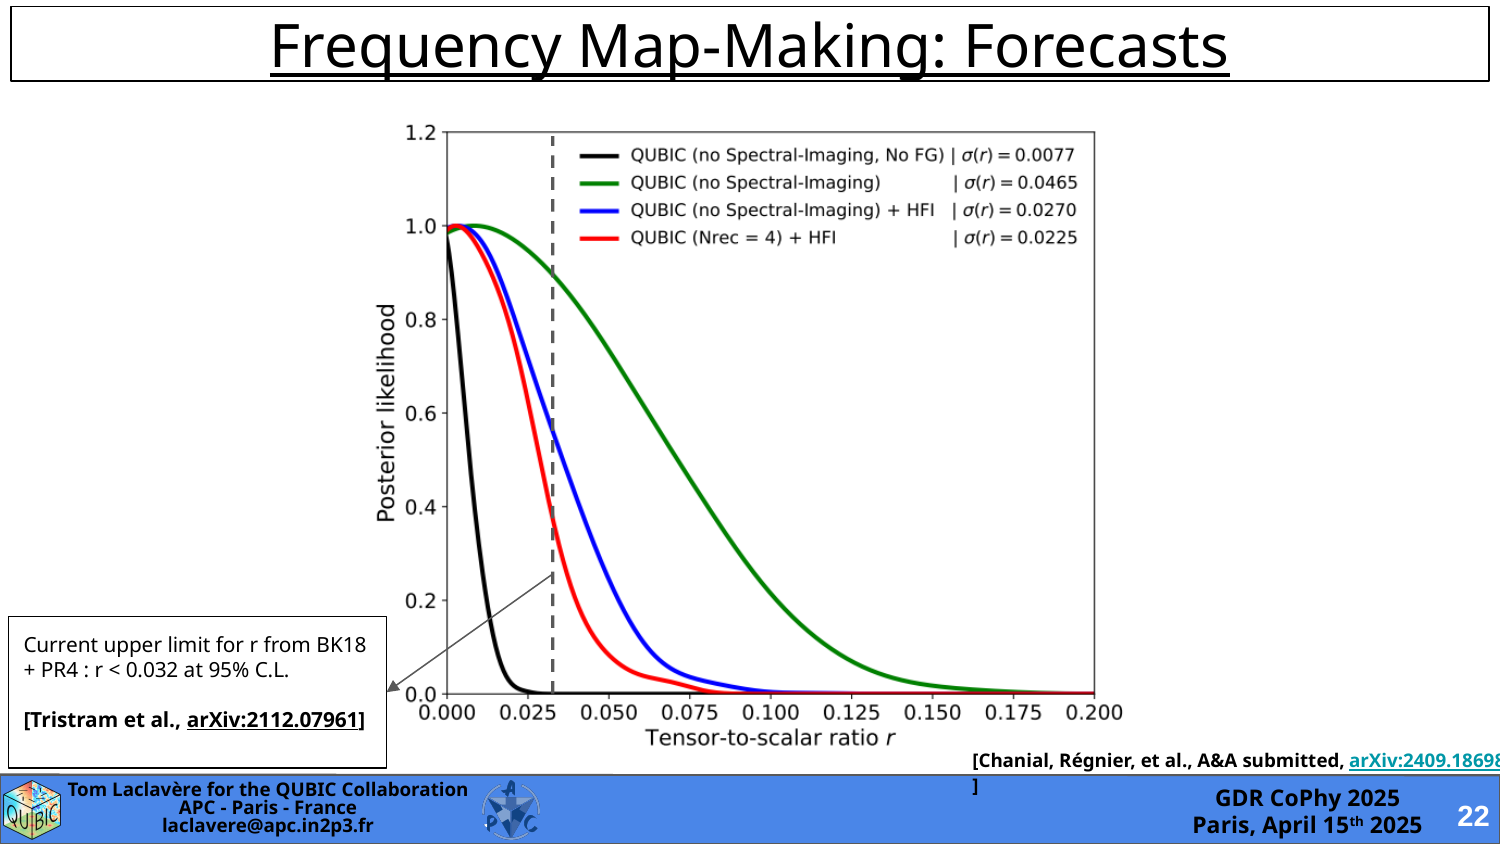

# Frequency Map-Making: Forecasts
Current upper limit for r from BK18 + PR4 : r < 0.032 at 95% C.L.
[Tristram et al., arXiv:2112.07961]
[Chanial, Régnier, et al., A&A submitted, arXiv:2409.18698]